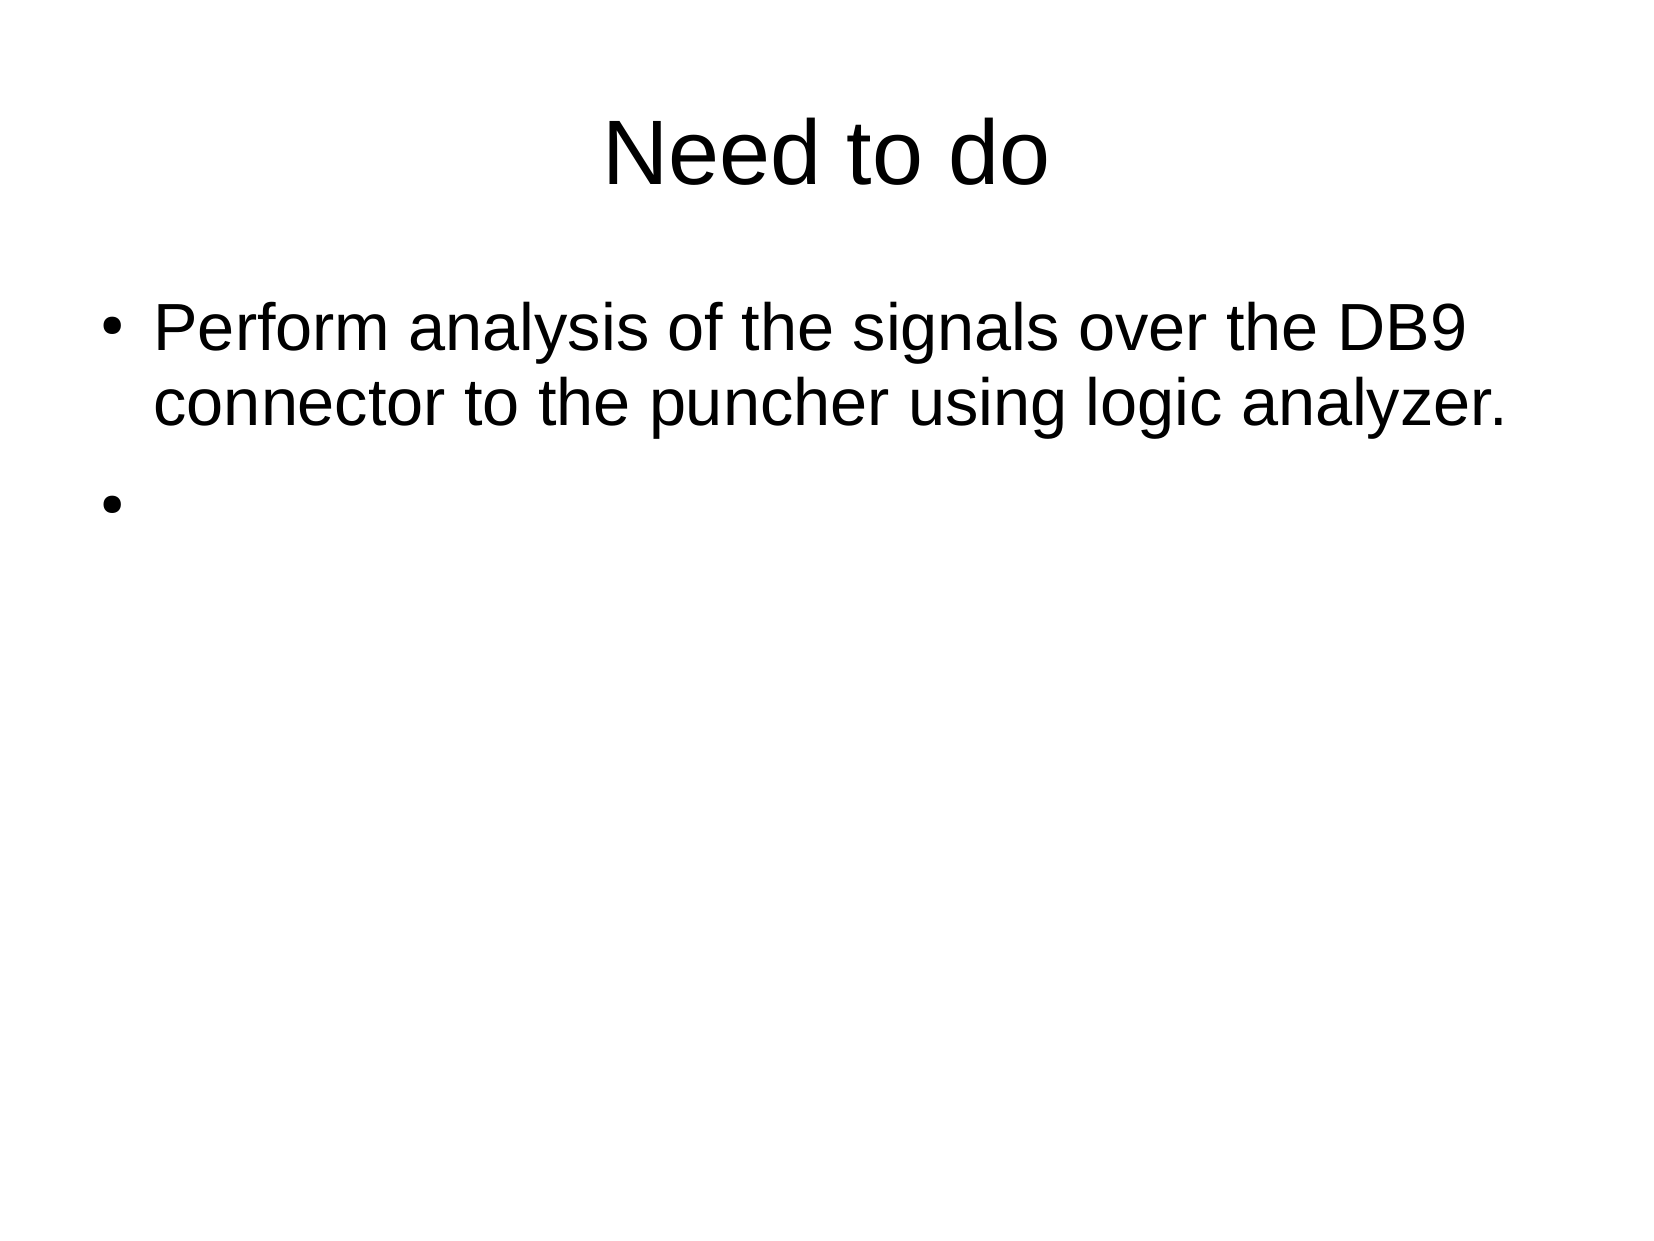

# Need to do
Perform analysis of the signals over the DB9 connector to the puncher using logic analyzer.